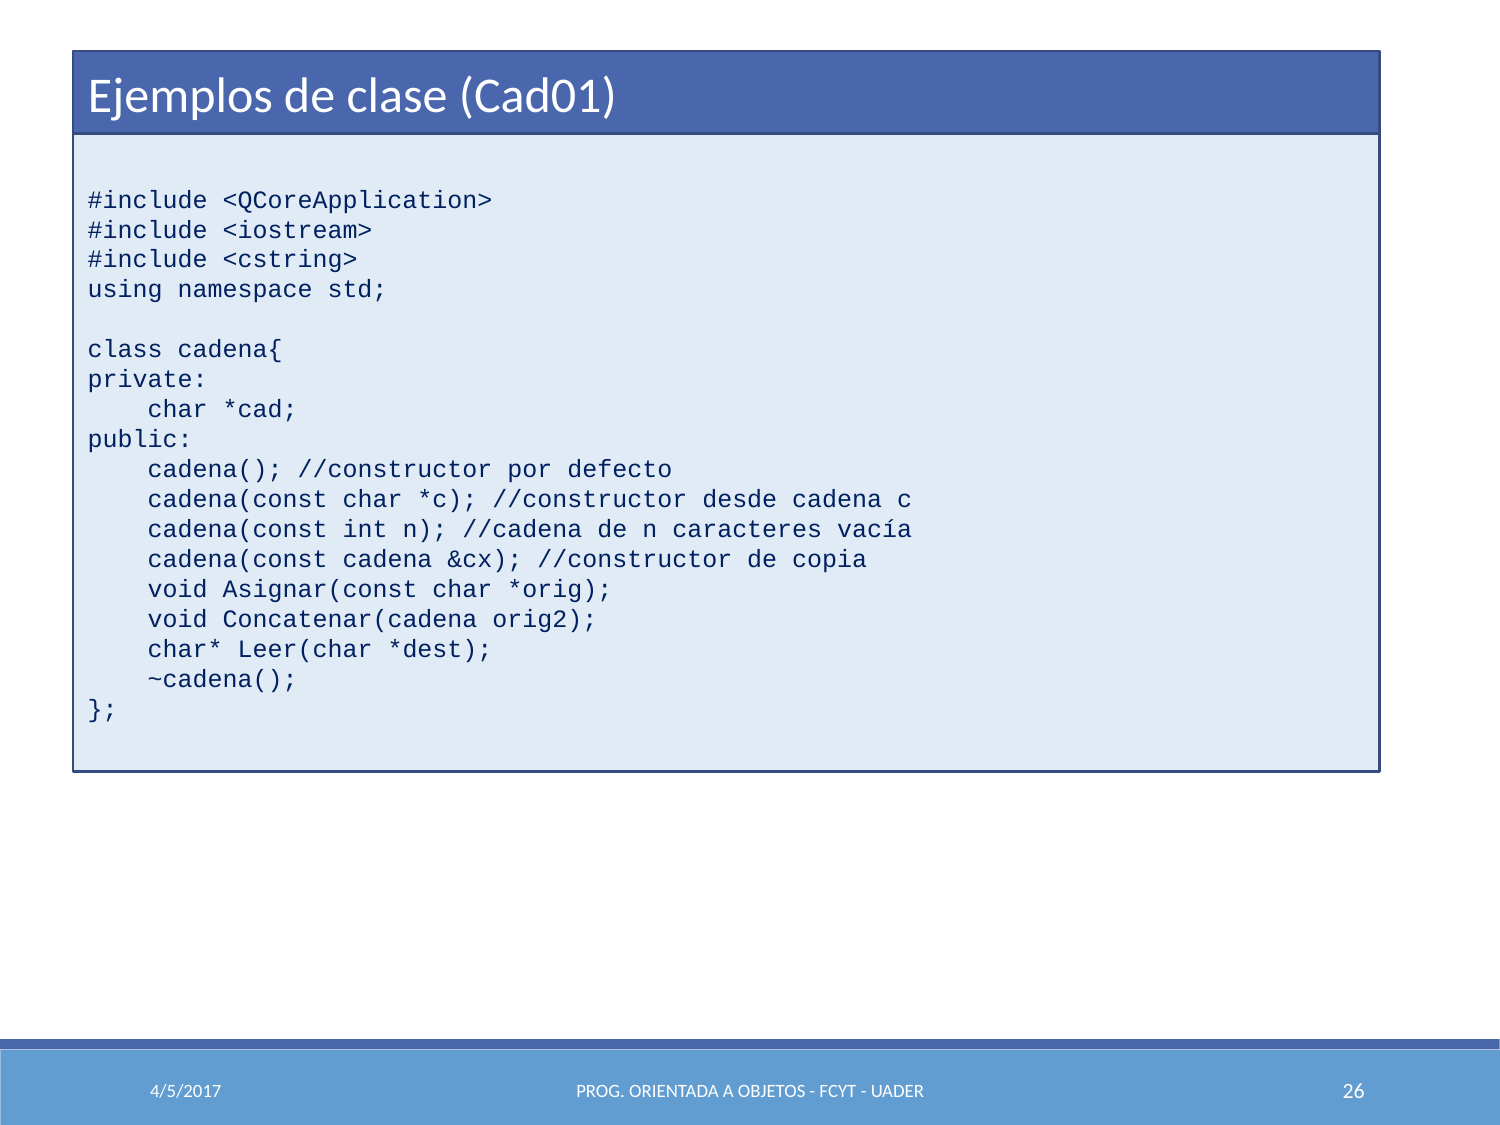

Ejemplos de clase (Cad01)
#include <QCoreApplication>
#include <iostream>
#include <cstring>
using namespace std;
class cadena{
private:
 char *cad;
public:
 cadena(); //constructor por defecto
 cadena(const char *c); //constructor desde cadena c
 cadena(const int n); //cadena de n caracteres vacía
 cadena(const cadena &cx); //constructor de copia
 void Asignar(const char *orig);
 void Concatenar(cadena orig2);
 char* Leer(char *dest);
 ~cadena();
};
4/5/2017
Prog. Orientada a Objetos - FCyT - UADER